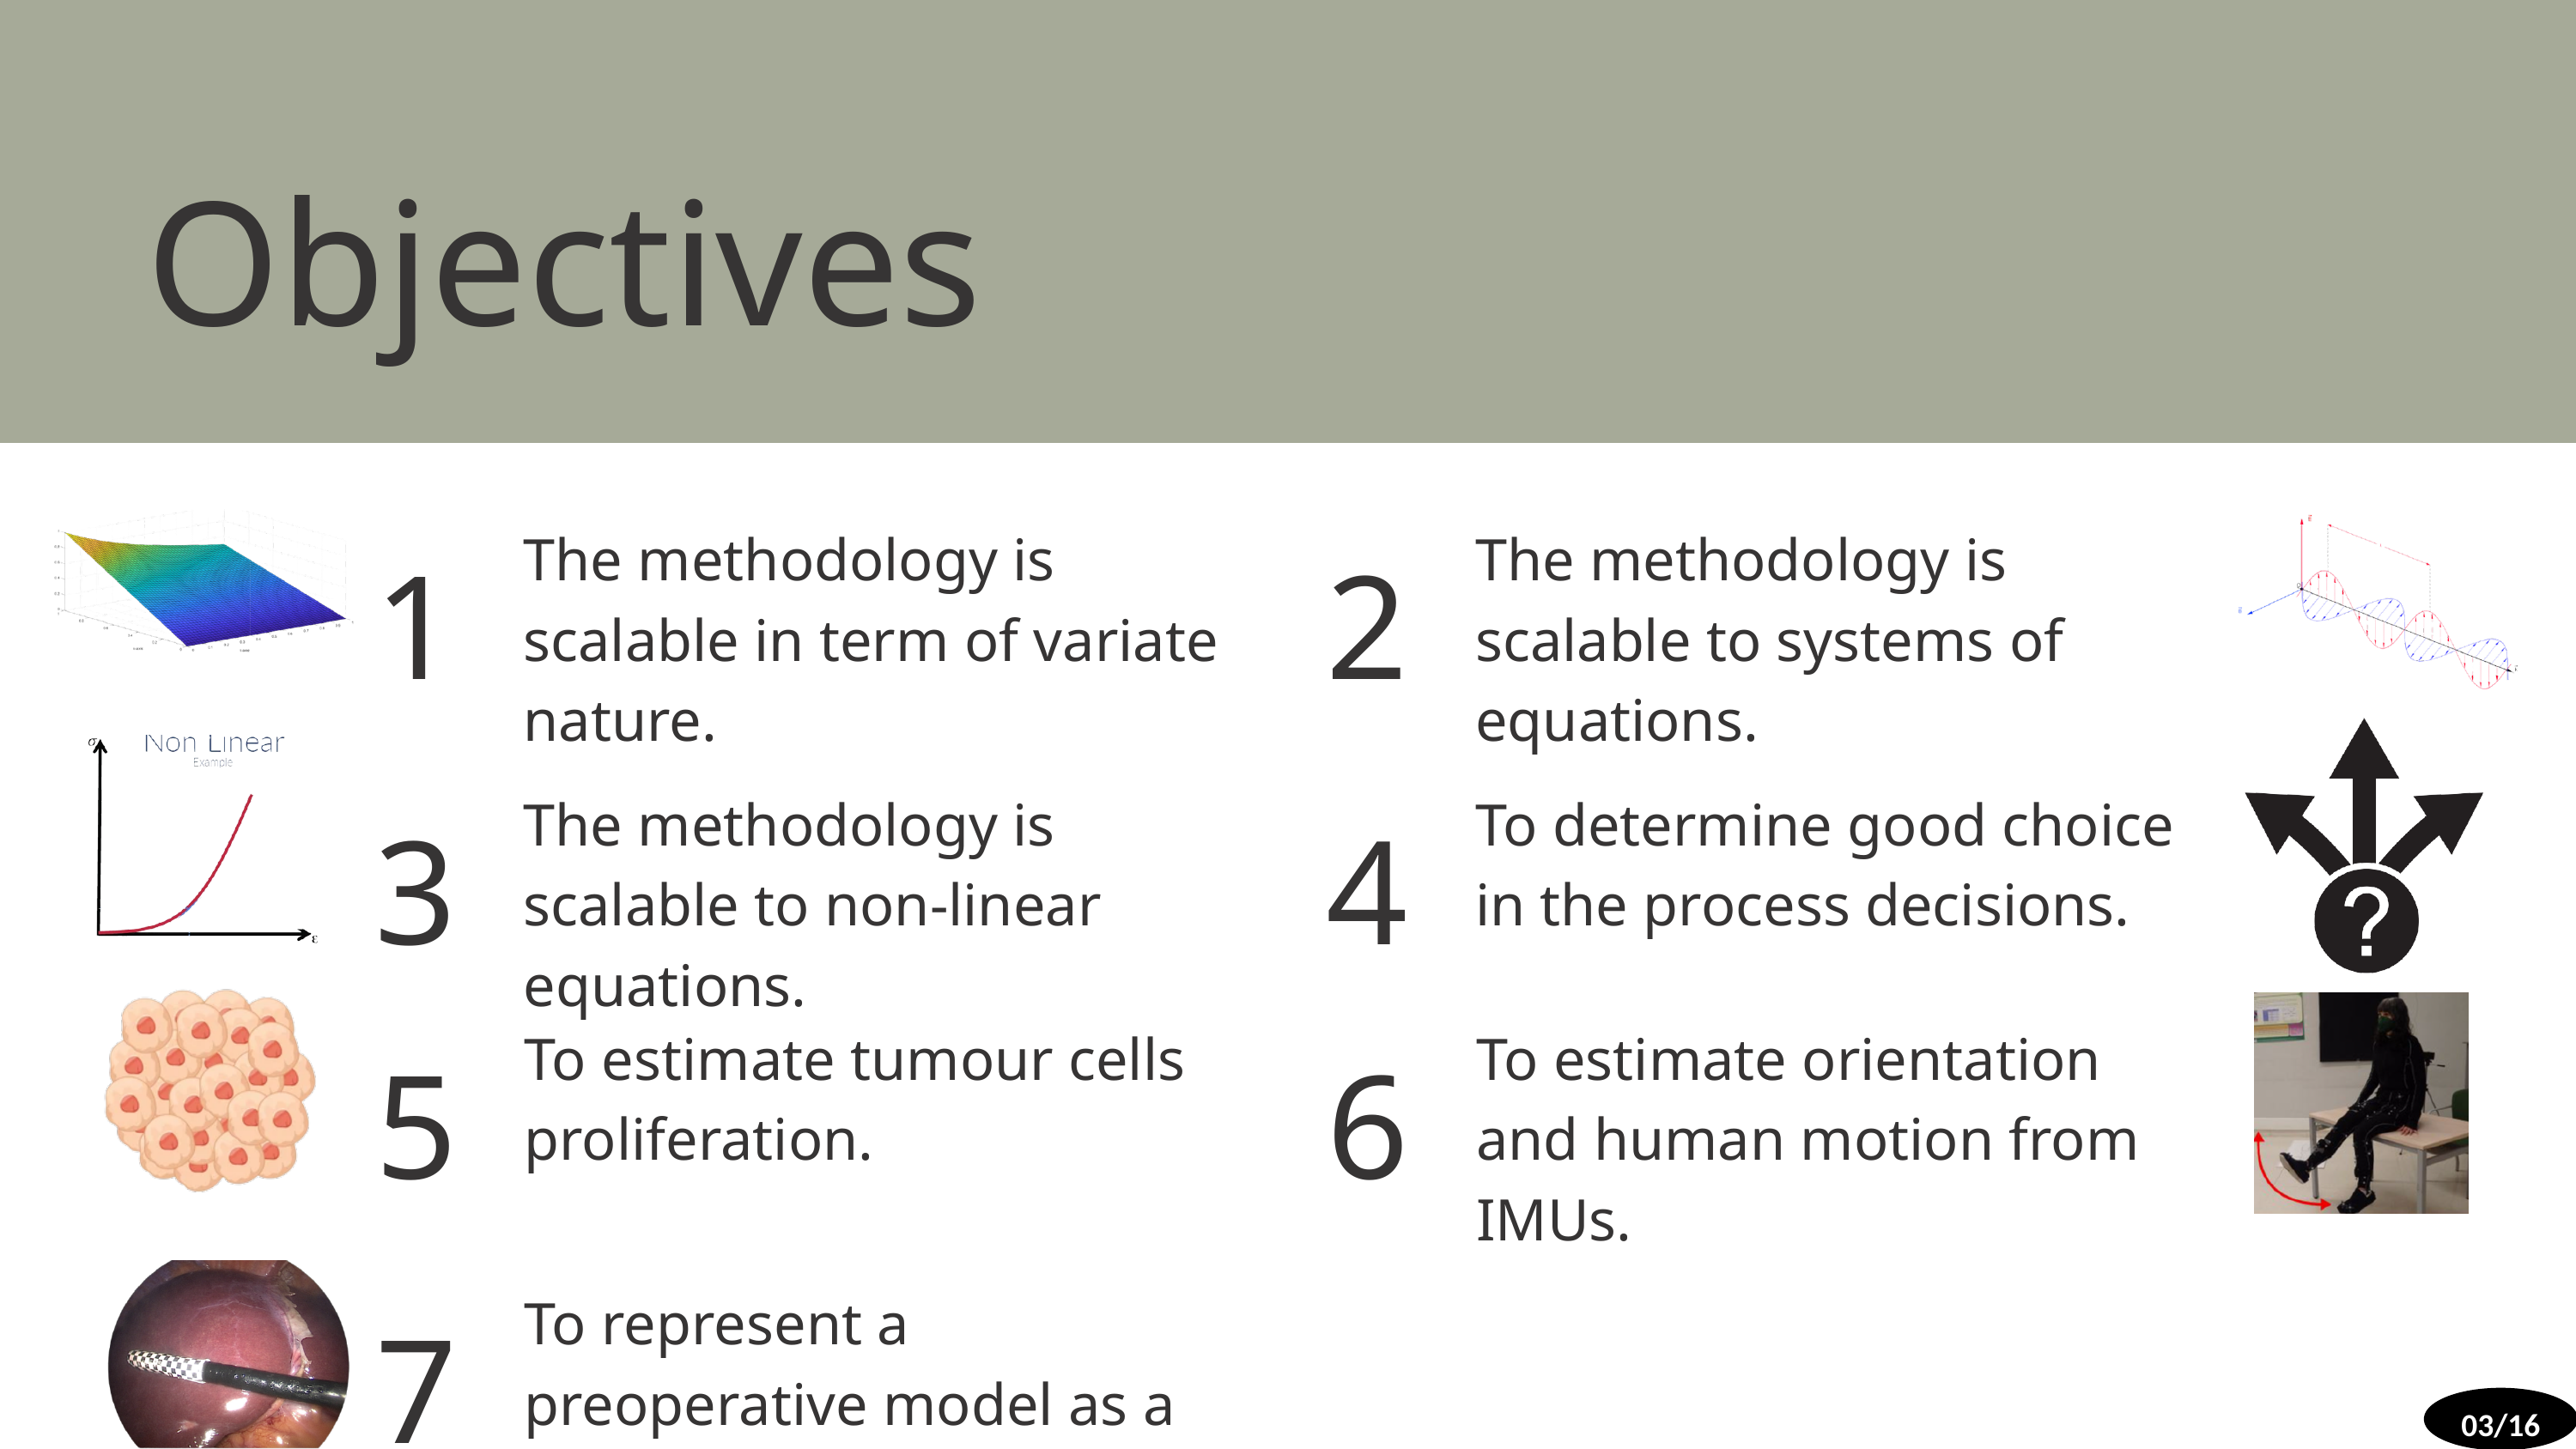

Objectives
1
The methodology is scalable in term of variate nature.
2
The methodology is scalable to systems of equations.
3
The methodology is scalable to non-linear equations.
4
To determine good choice in the process decisions.
5
To estimate tumour cells proliferation.
6
To estimate orientation and human motion from IMUs.
7
To represent a preoperative model as a spline.
03/16